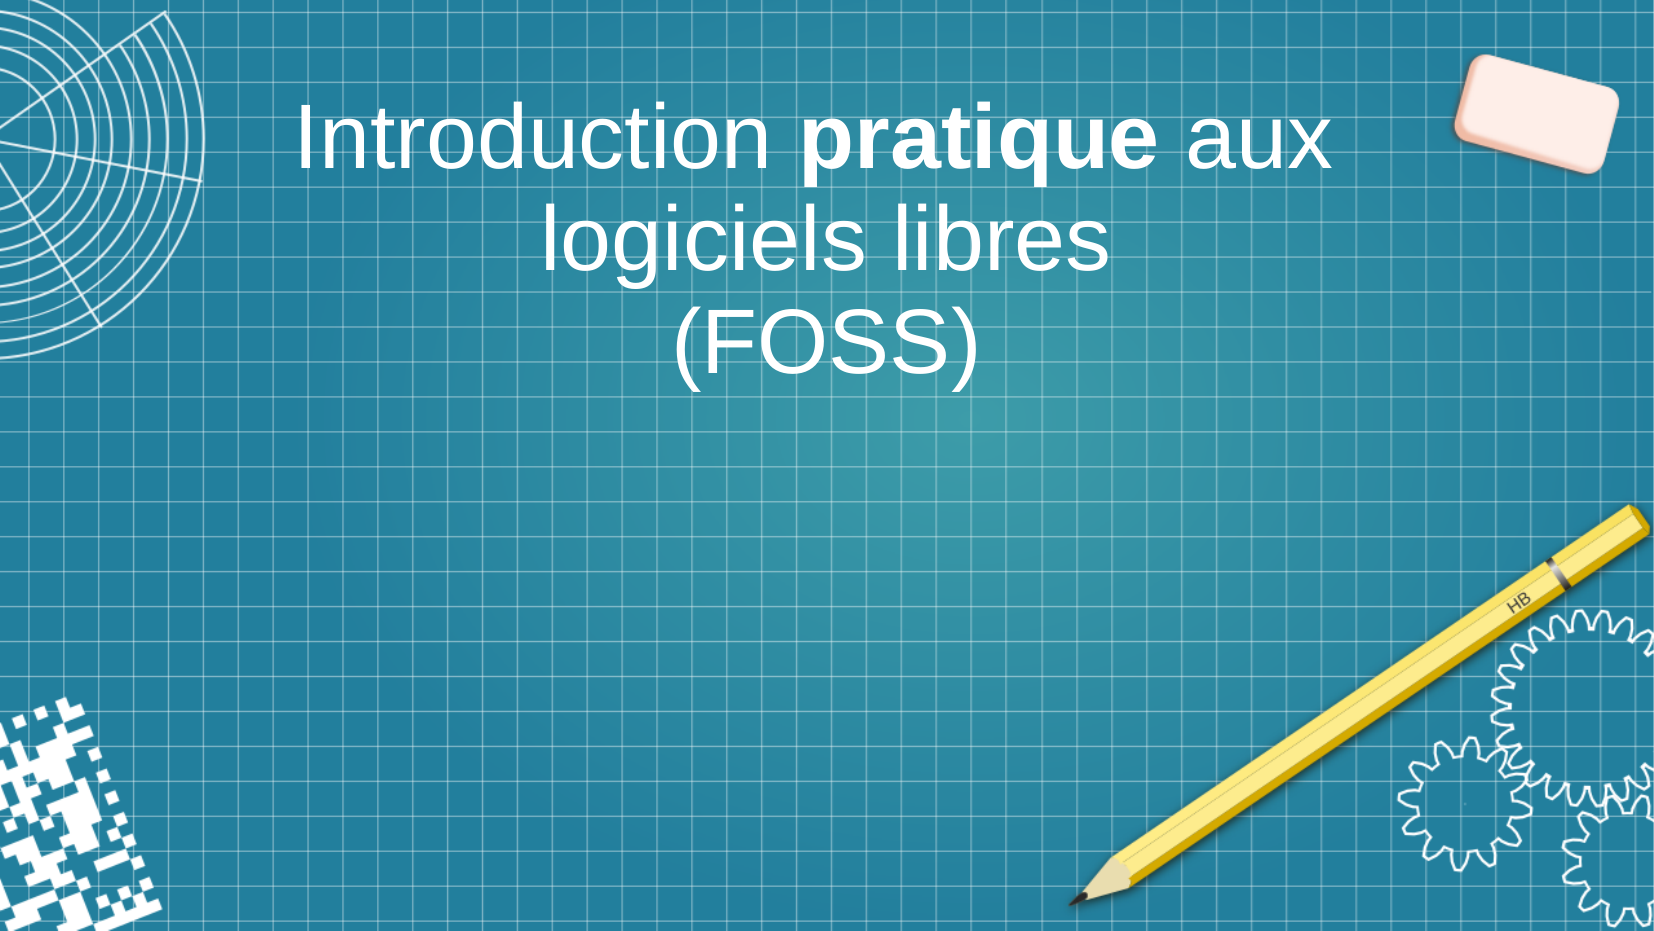

# Introduction pratique aux logiciels libres (FOSS)